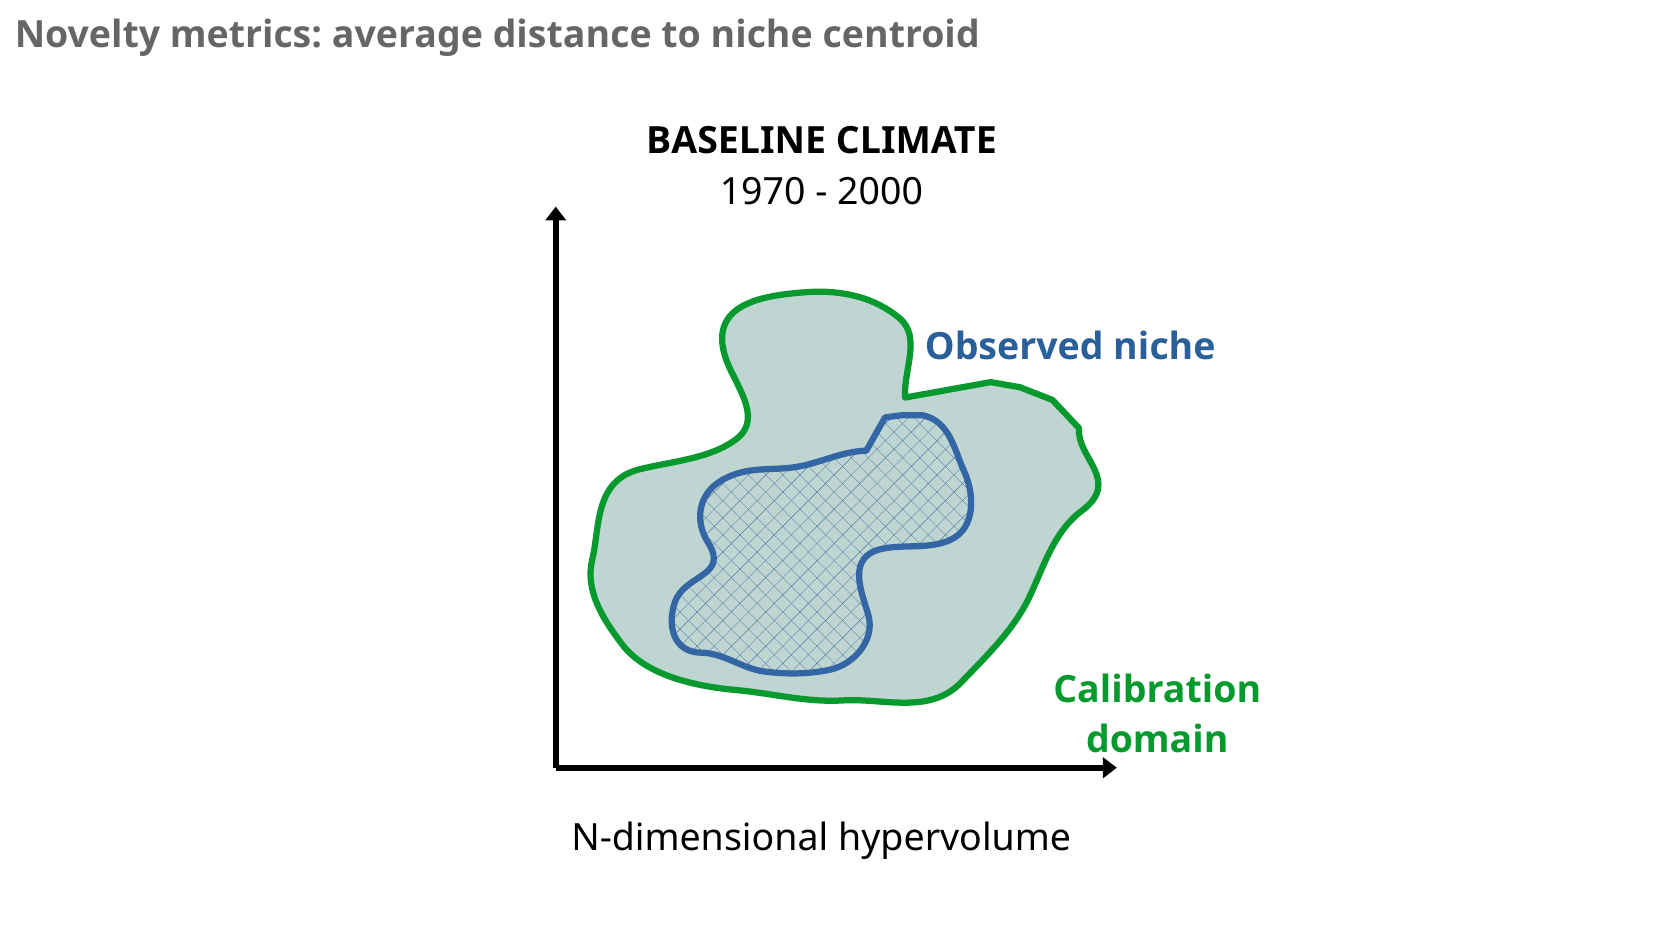

Novelty metrics: average distance to niche centroid
BASELINE CLIMATE
1970 - 2000
Observed niche
Calibration domain
N-dimensional hypervolume